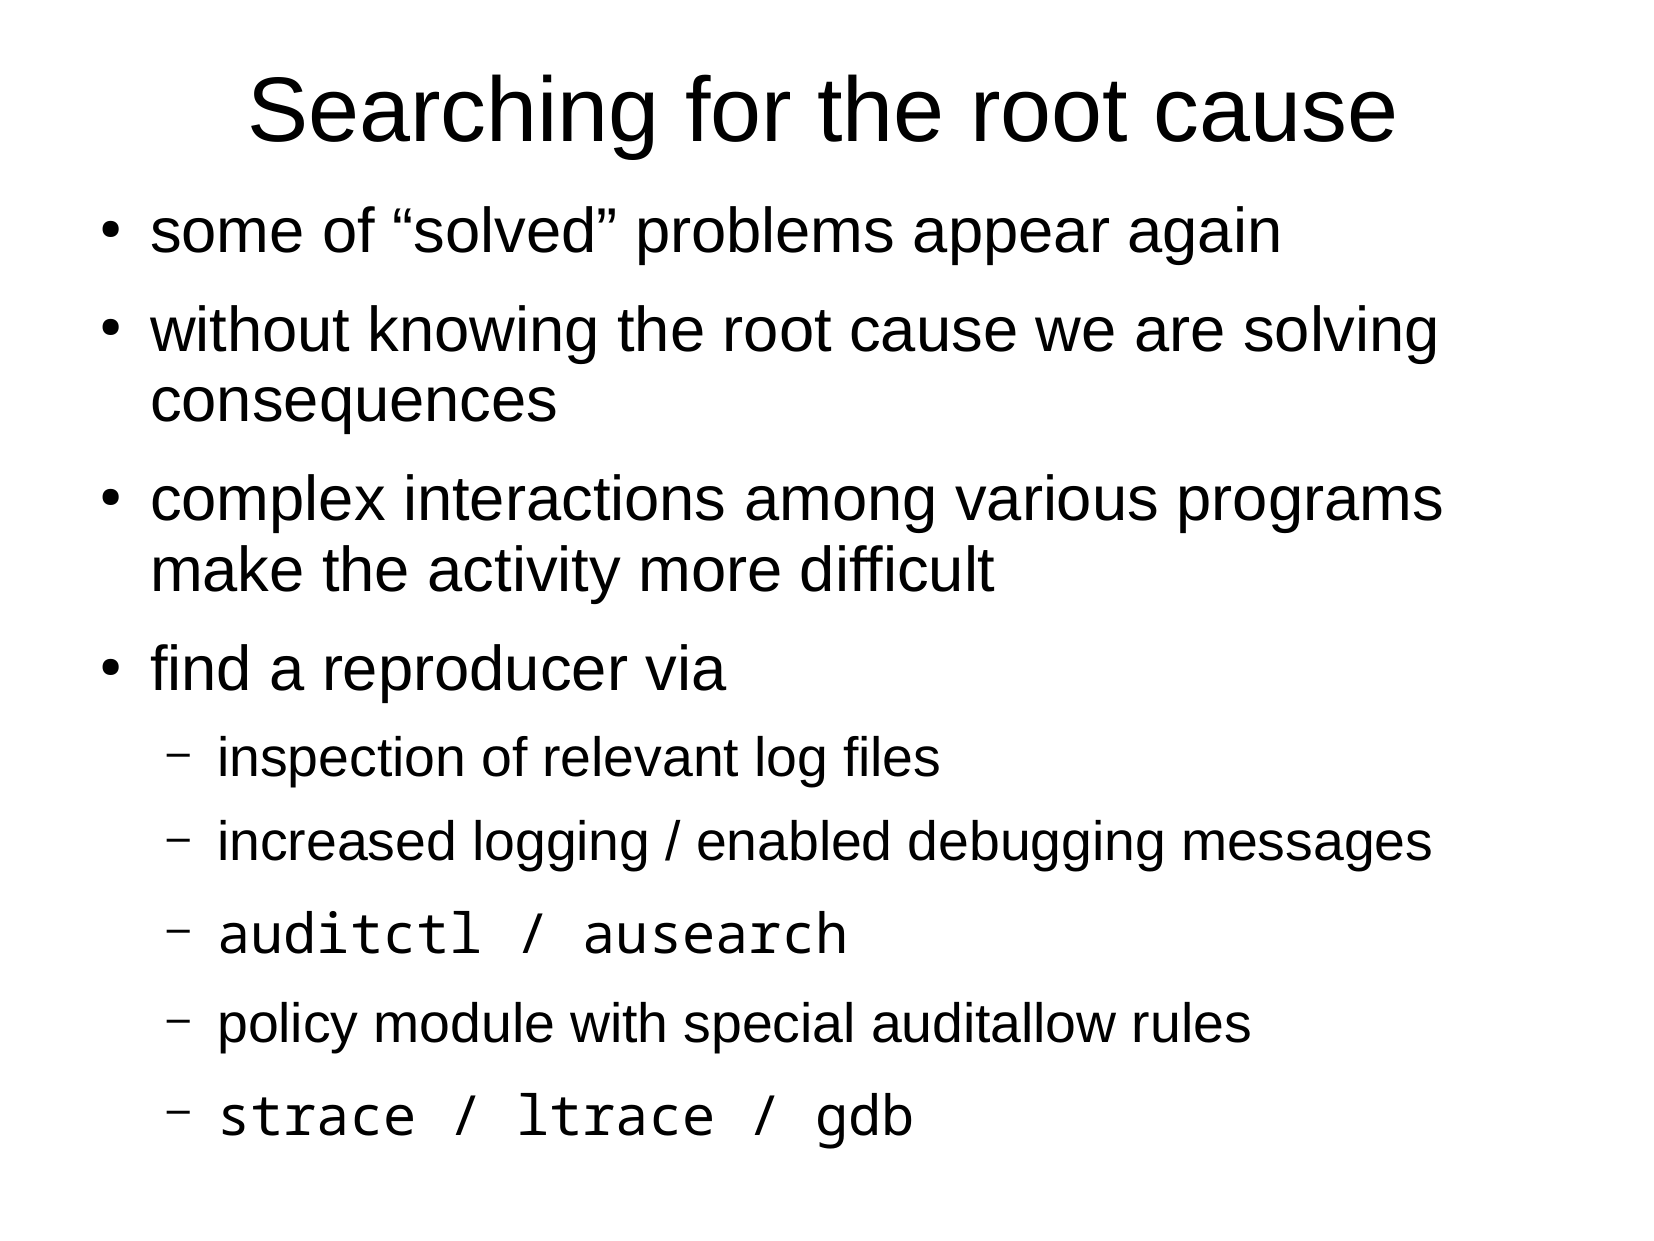

# Searching for the root cause
some of “solved” problems appear again
without knowing the root cause we are solving consequences
complex interactions among various programs make the activity more difficult
find a reproducer via
inspection of relevant log files
increased logging / enabled debugging messages
auditctl / ausearch
policy module with special auditallow rules
strace / ltrace / gdb